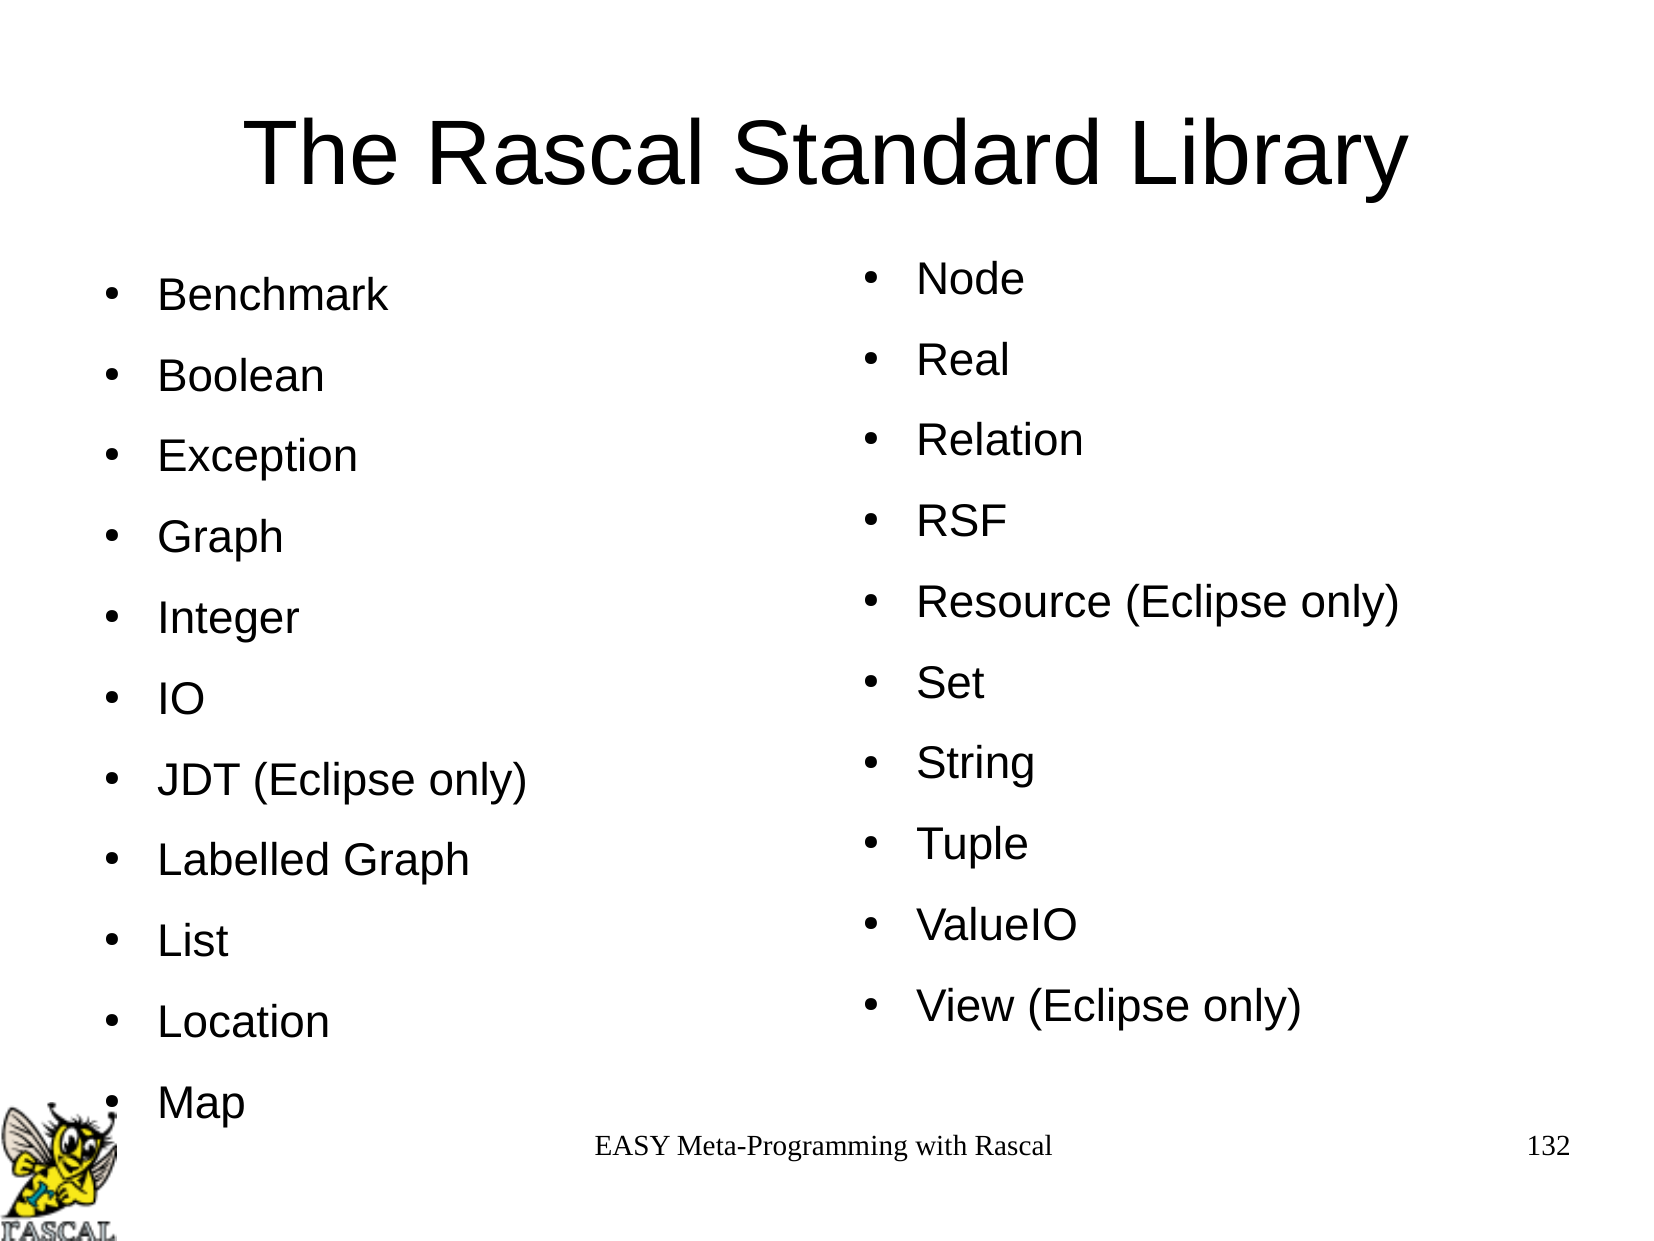

# The Rascal Standard Library
Node
Real
Relation
RSF
Resource (Eclipse only)
Set
String
Tuple
ValueIO
View (Eclipse only)
Benchmark
Boolean
Exception
Graph
Integer
IO
JDT (Eclipse only)
Labelled Graph
List
Location
Map
132